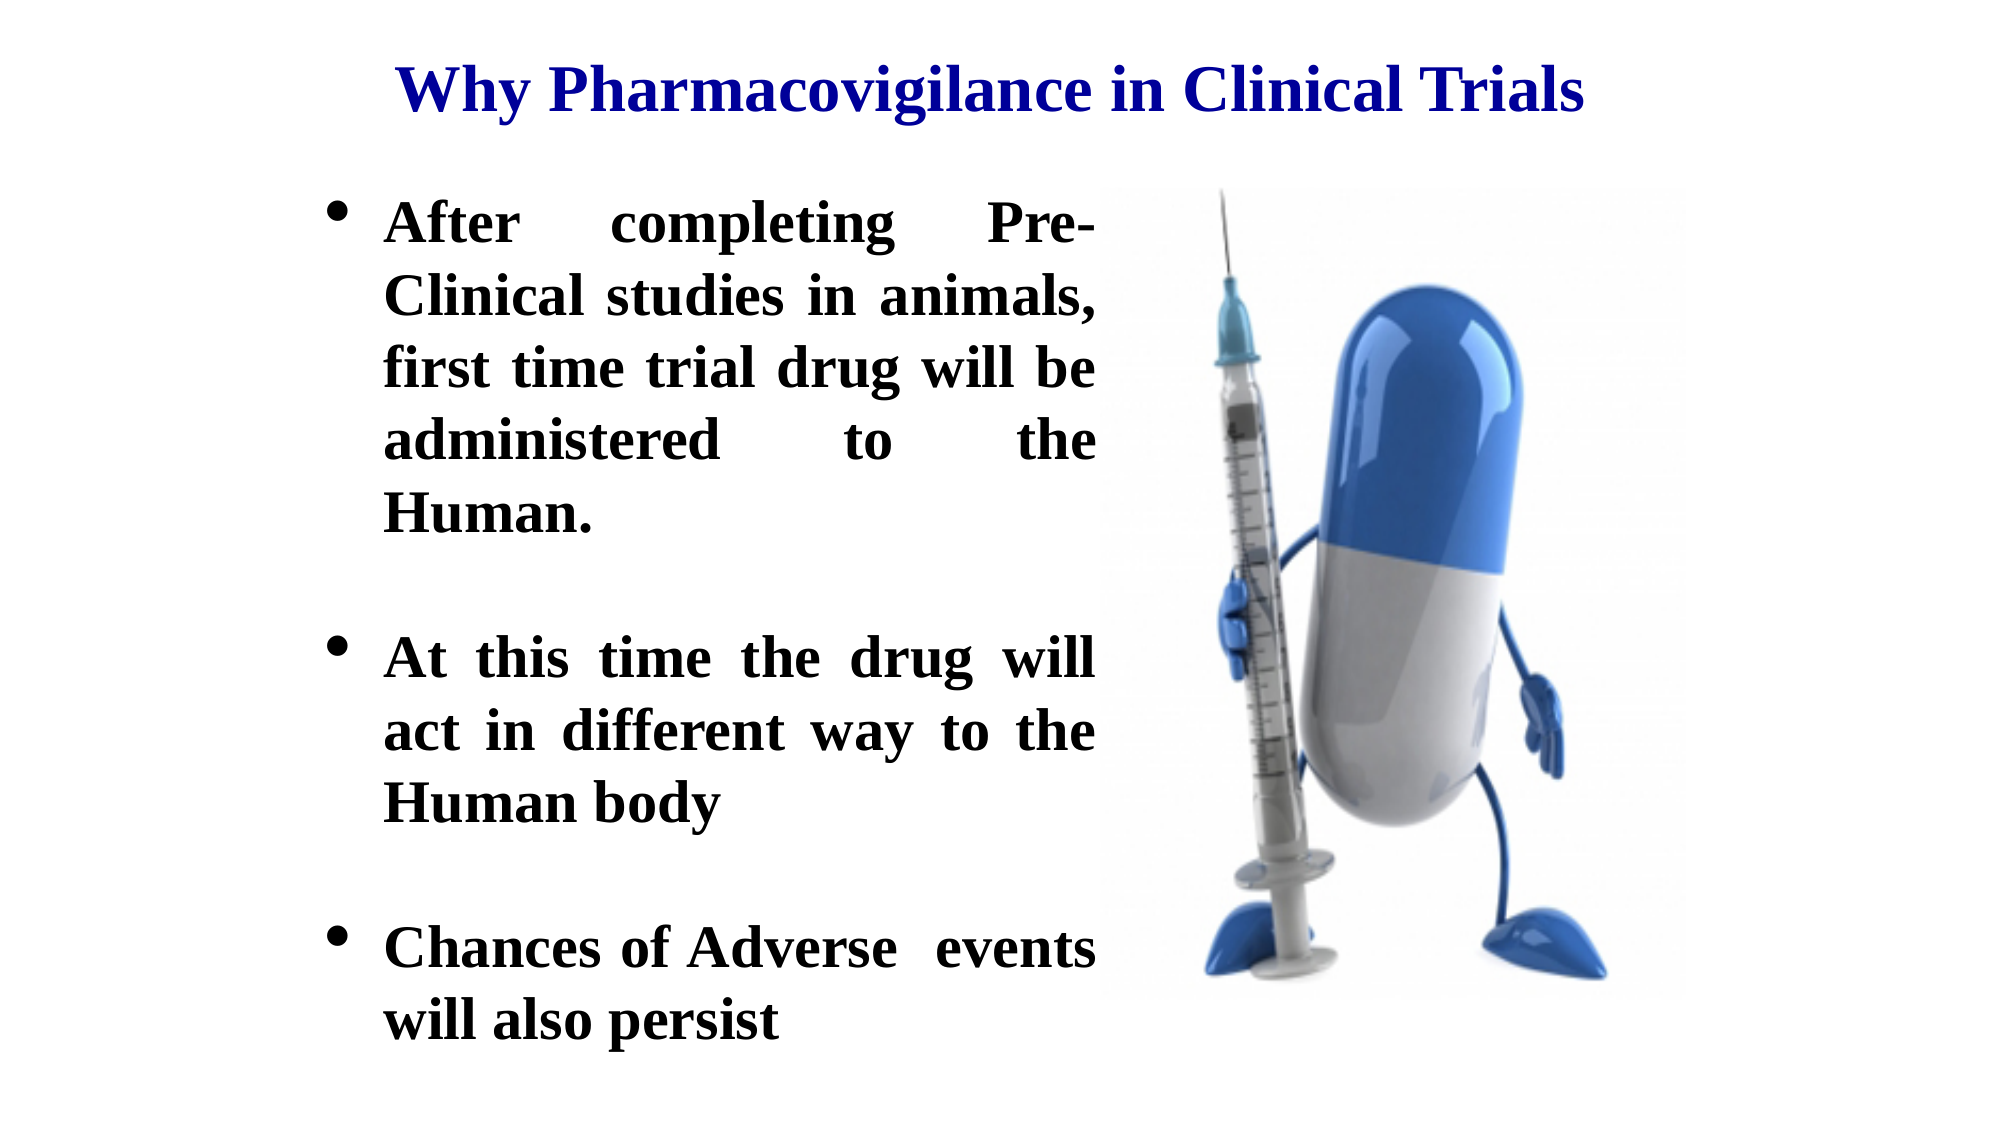

Why Pharmacovigilance in Clinical Trials
After completing Pre-Clinical studies in animals, first time trial drug will be administered to the Human.
At this time the drug will act in different way to the Human body
Chances of Adverse events will also persist